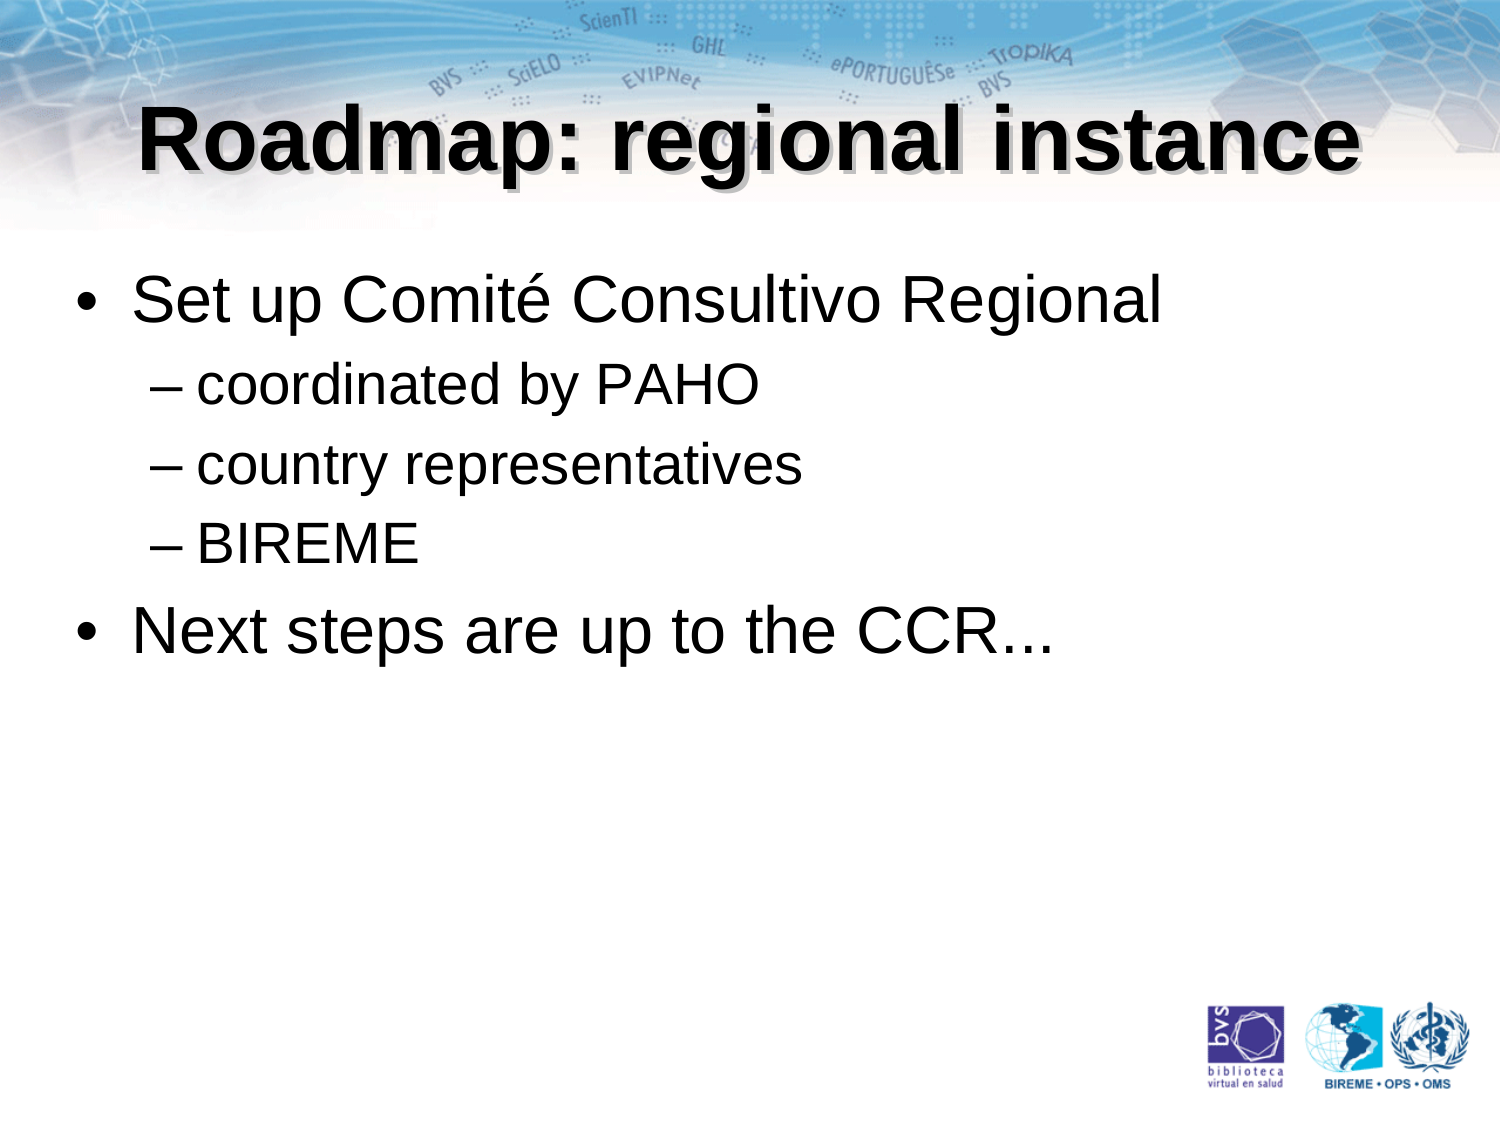

# Roadmap: regional instance
Set up Comité Consultivo Regional
coordinated by PAHO
country representatives
BIREME
Next steps are up to the CCR...